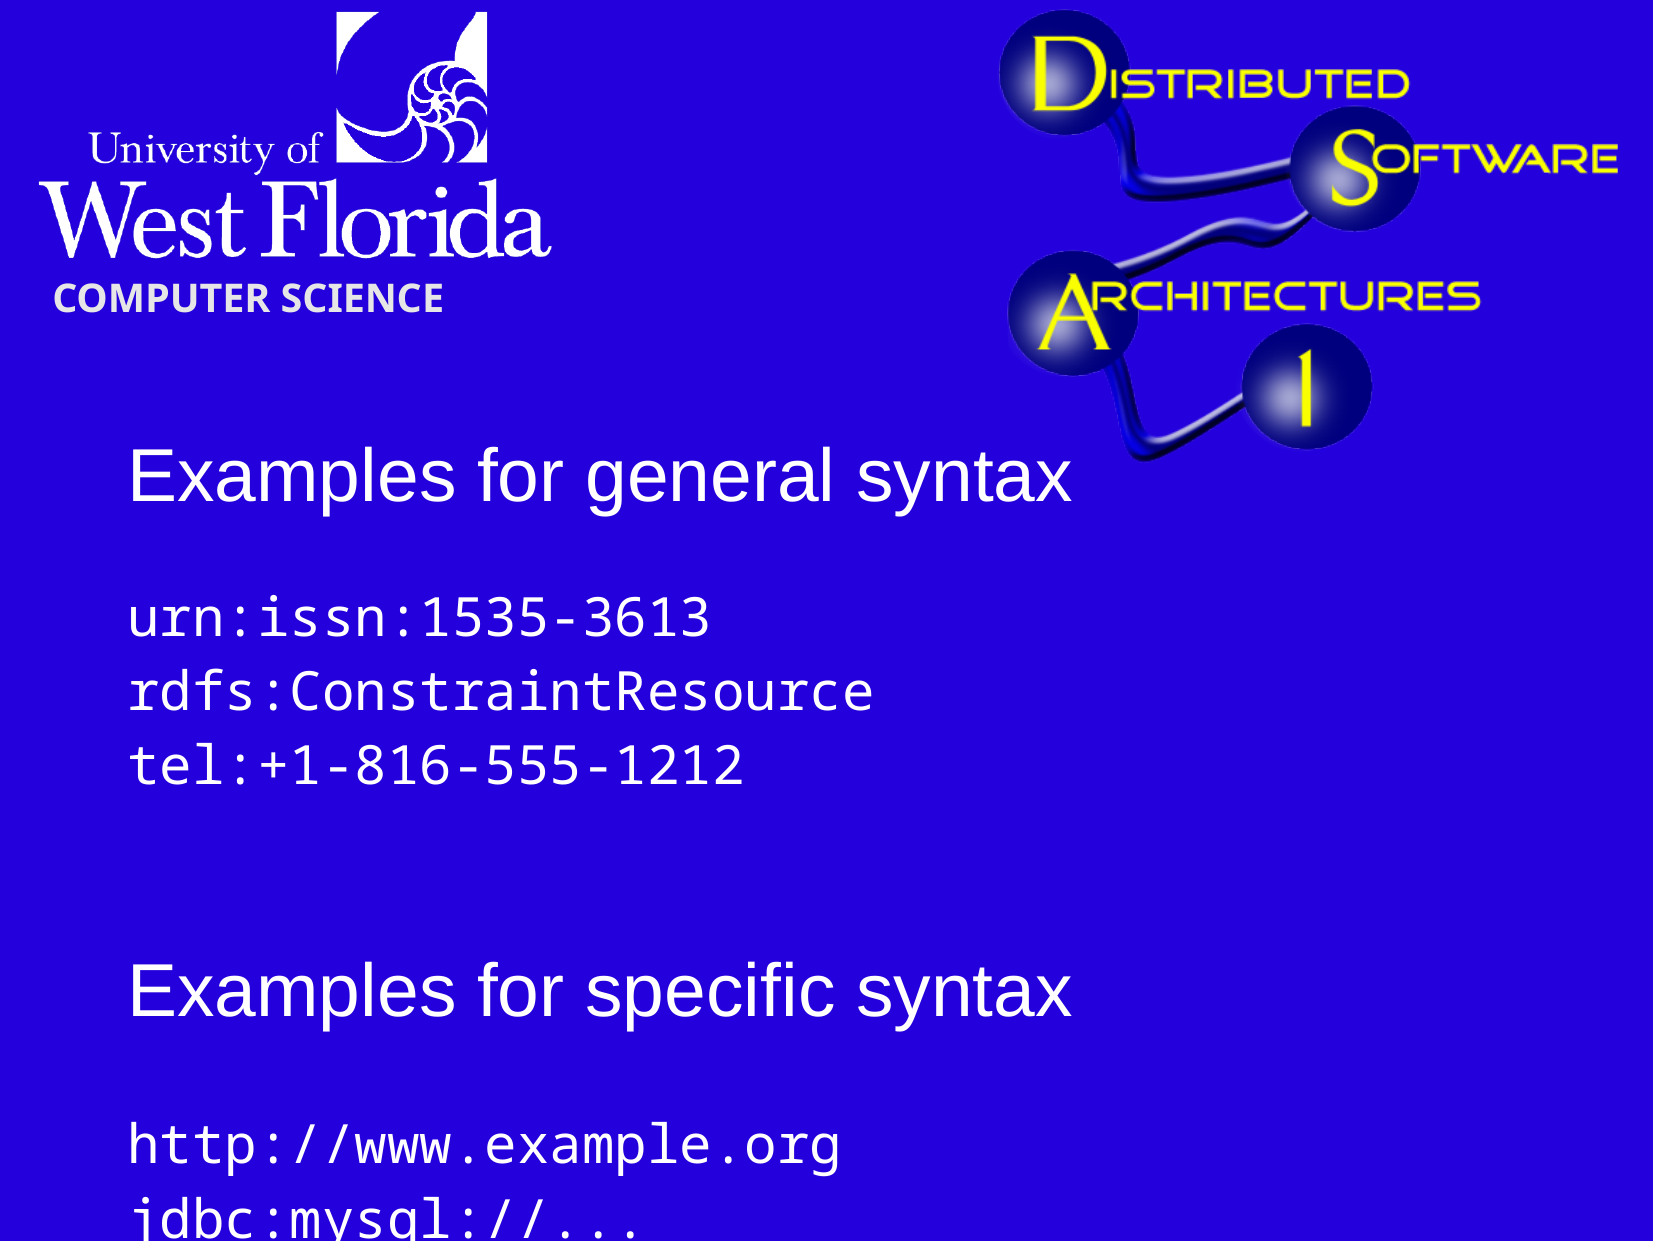

COMPUTER SCIENCE
Examples for general syntax
urn:issn:1535-3613
rdfs:ConstraintResource
tel:+1-816-555-1212
Examples for specific syntax
http://www.example.org
jdbc:mysql://...
feed:https://example.com/rss.xml